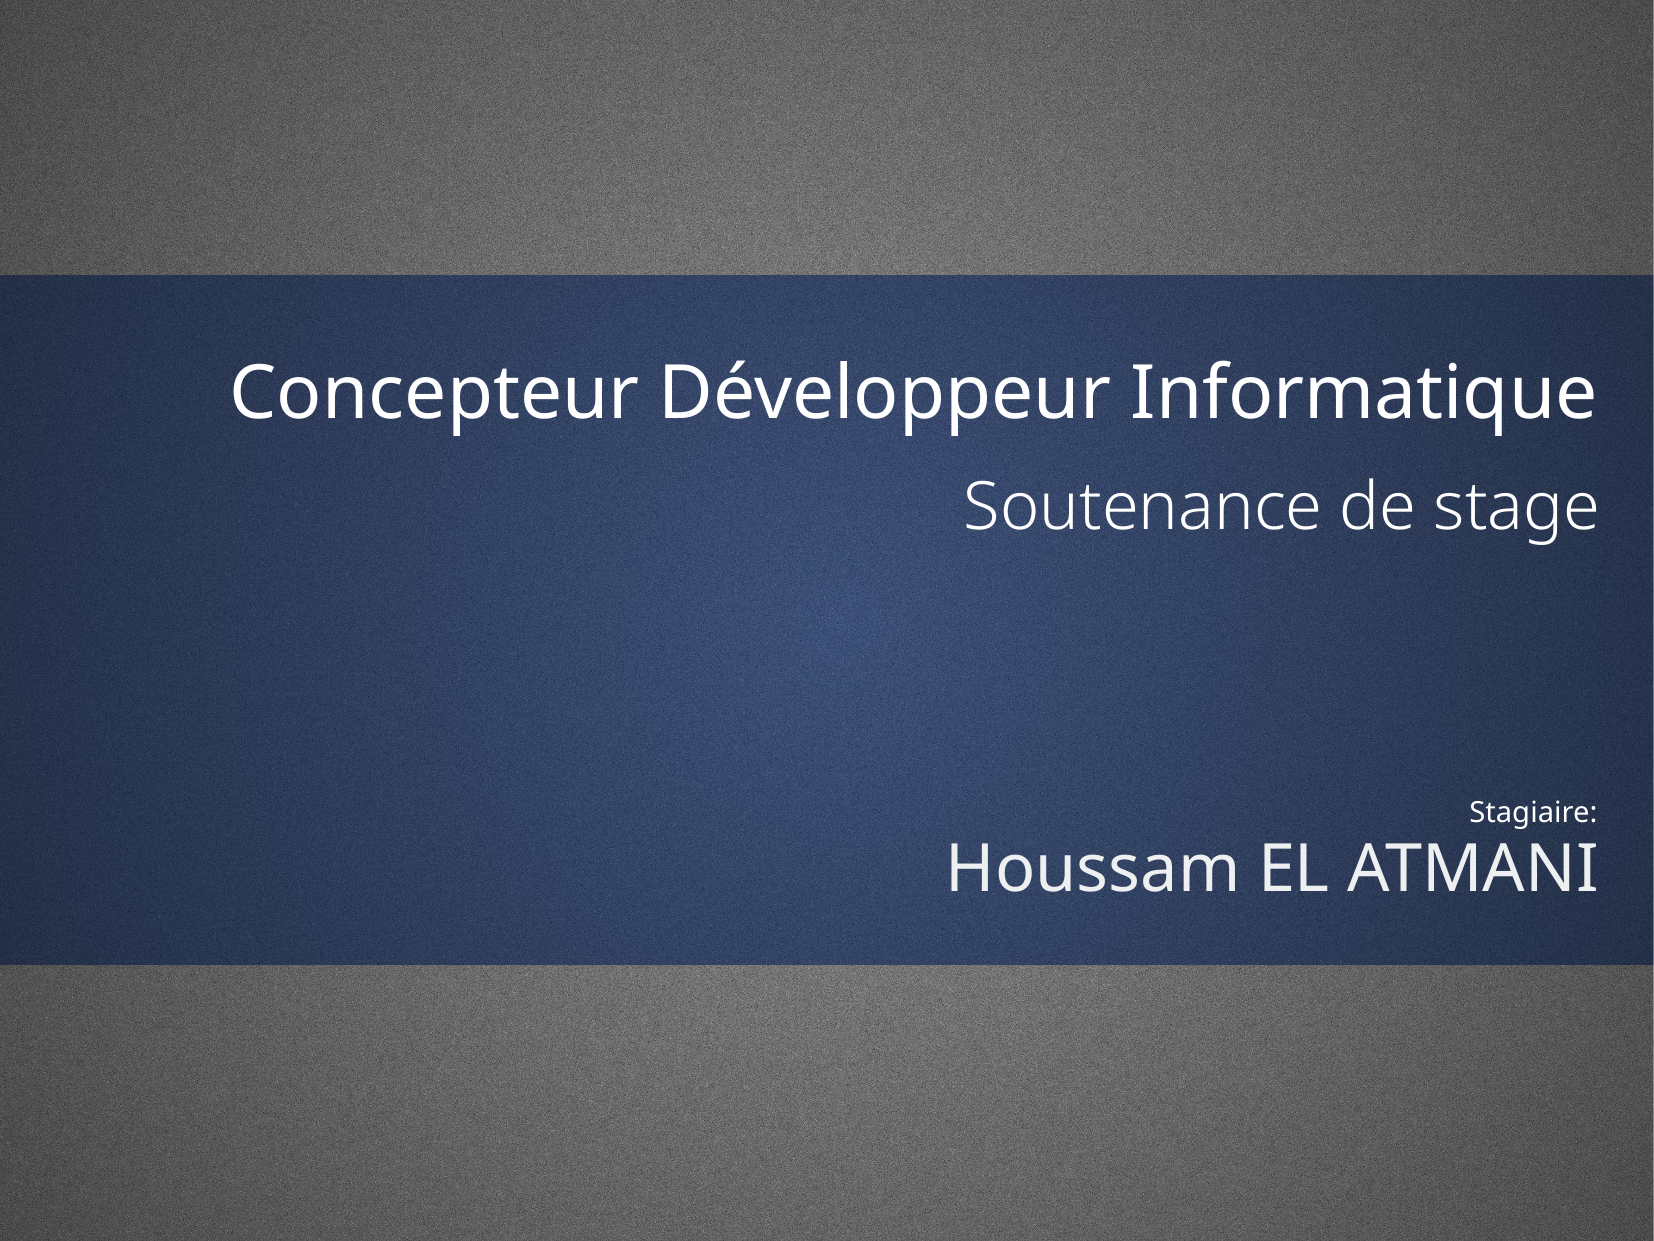

# Concepteur Développeur Informatique
Soutenance de stage
Stagiaire:
Houssam EL ATMANI